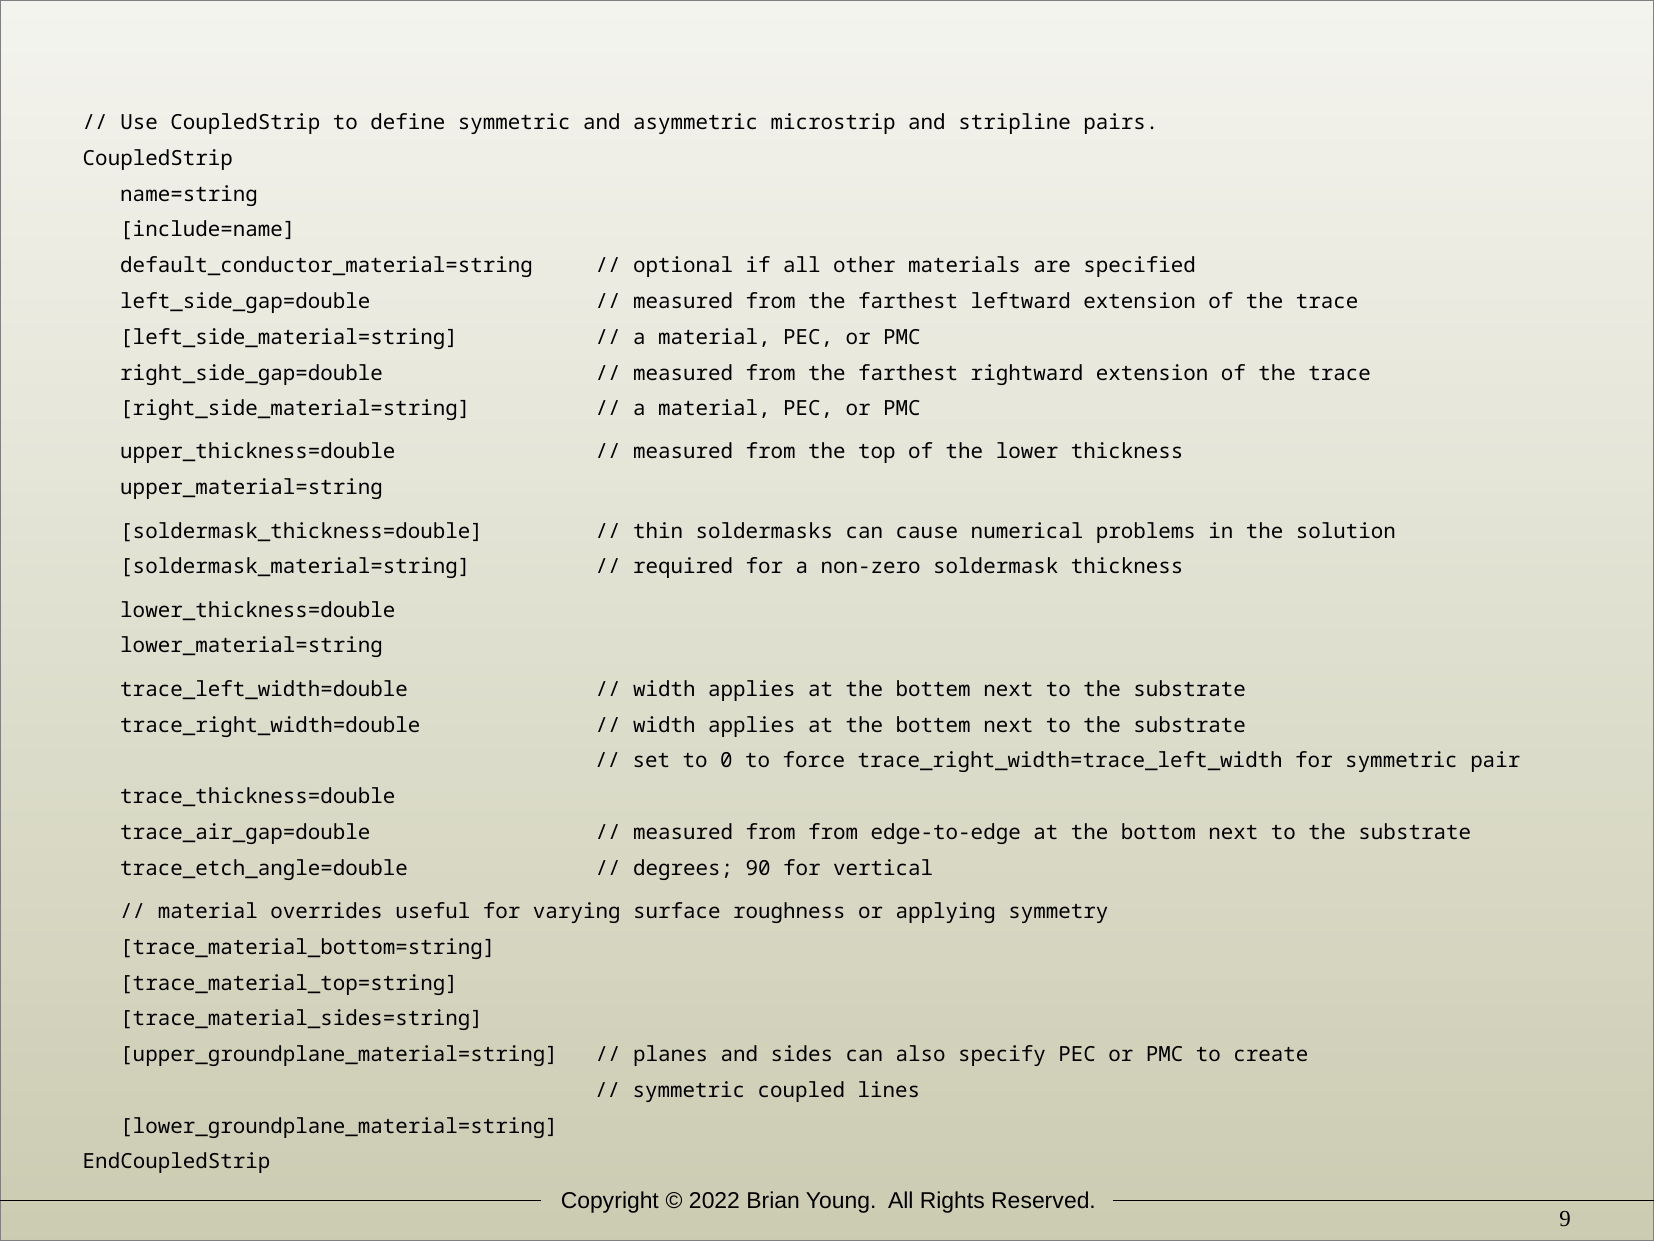

# // Use CoupledStrip to define symmetric and asymmetric microstrip and stripline pairs.
CoupledStrip
 name=string
 [include=name]
 default_conductor_material=string // optional if all other materials are specified
 left_side_gap=double // measured from the farthest leftward extension of the trace
 [left_side_material=string] // a material, PEC, or PMC
 right_side_gap=double // measured from the farthest rightward extension of the trace
 [right_side_material=string] // a material, PEC, or PMC
 upper_thickness=double // measured from the top of the lower thickness
 upper_material=string
 [soldermask_thickness=double] // thin soldermasks can cause numerical problems in the solution
 [soldermask_material=string] // required for a non-zero soldermask thickness
 lower_thickness=double
 lower_material=string
 trace_left_width=double // width applies at the bottem next to the substrate
 trace_right_width=double // width applies at the bottem next to the substrate
 // set to 0 to force trace_right_width=trace_left_width for symmetric pair
 trace_thickness=double
 trace_air_gap=double // measured from from edge-to-edge at the bottom next to the substrate
 trace_etch_angle=double // degrees; 90 for vertical
 // material overrides useful for varying surface roughness or applying symmetry
 [trace_material_bottom=string]
 [trace_material_top=string]
 [trace_material_sides=string]
 [upper_groundplane_material=string] // planes and sides can also specify PEC or PMC to create
 // symmetric coupled lines
 [lower_groundplane_material=string]
EndCoupledStrip
9